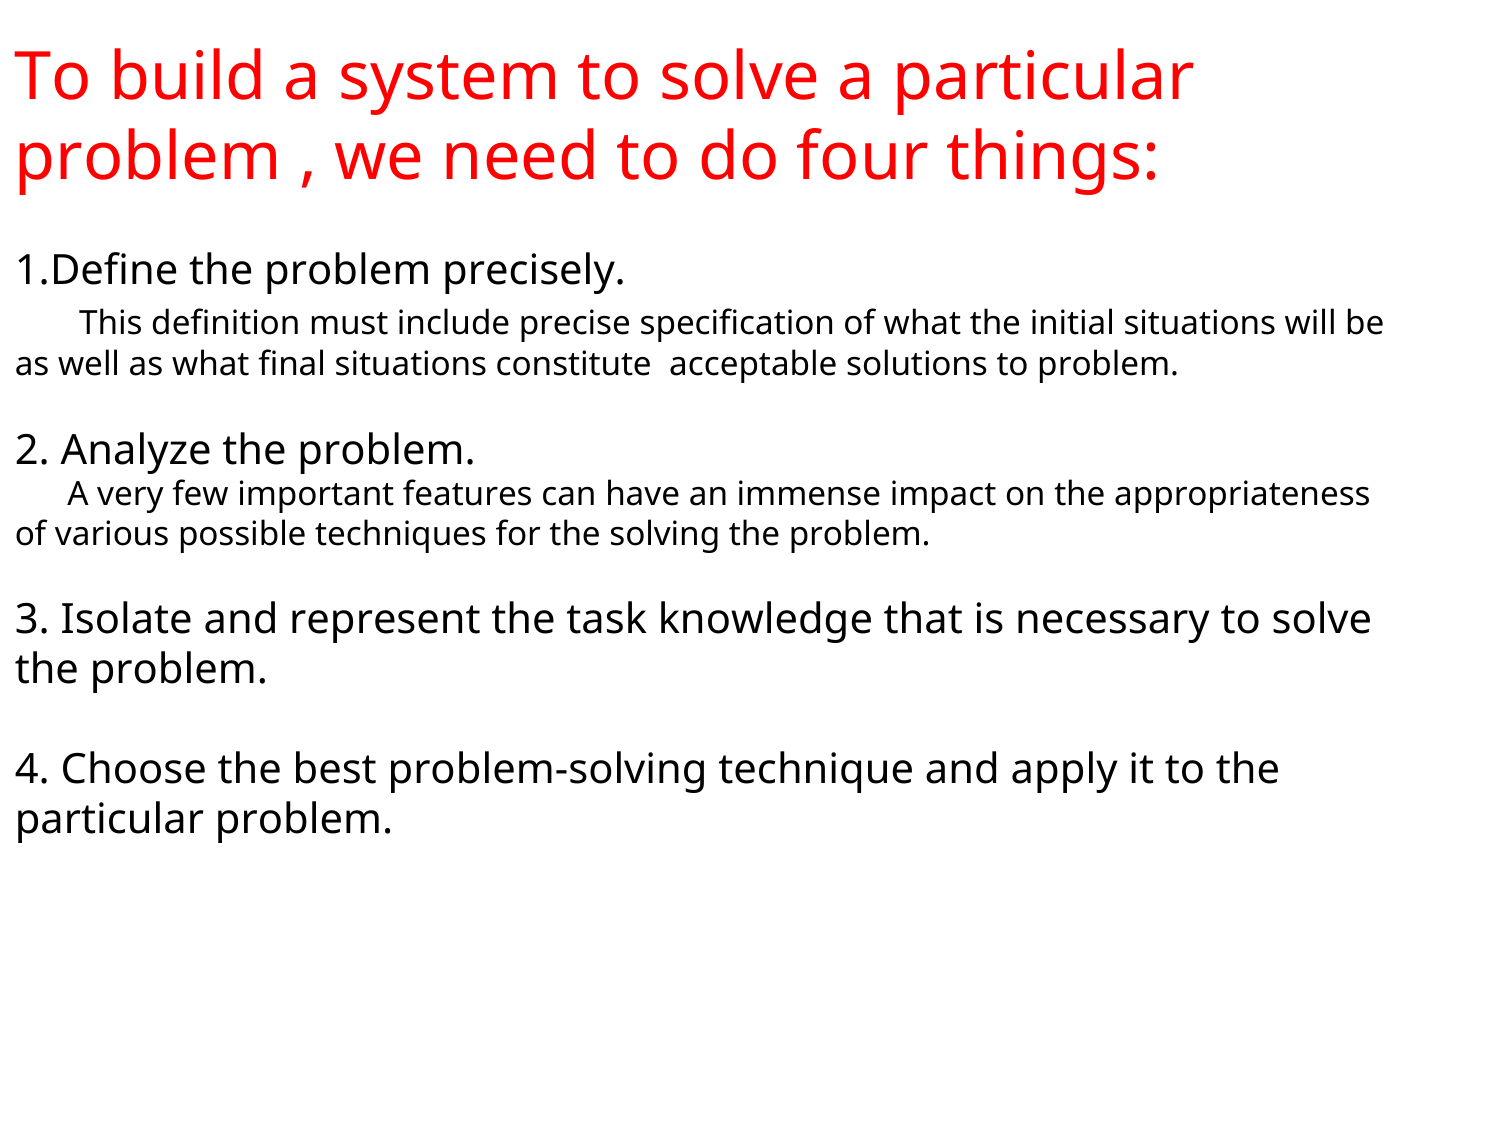

To build a system to solve a particular problem , we need to do four things:
Define the problem precisely.
 This definition must include precise specification of what the initial situations will be as well as what final situations constitute acceptable solutions to problem.
2. Analyze the problem.
 A very few important features can have an immense impact on the appropriateness of various possible techniques for the solving the problem.
3. Isolate and represent the task knowledge that is necessary to solve the problem.
4. Choose the best problem-solving technique and apply it to the particular problem.